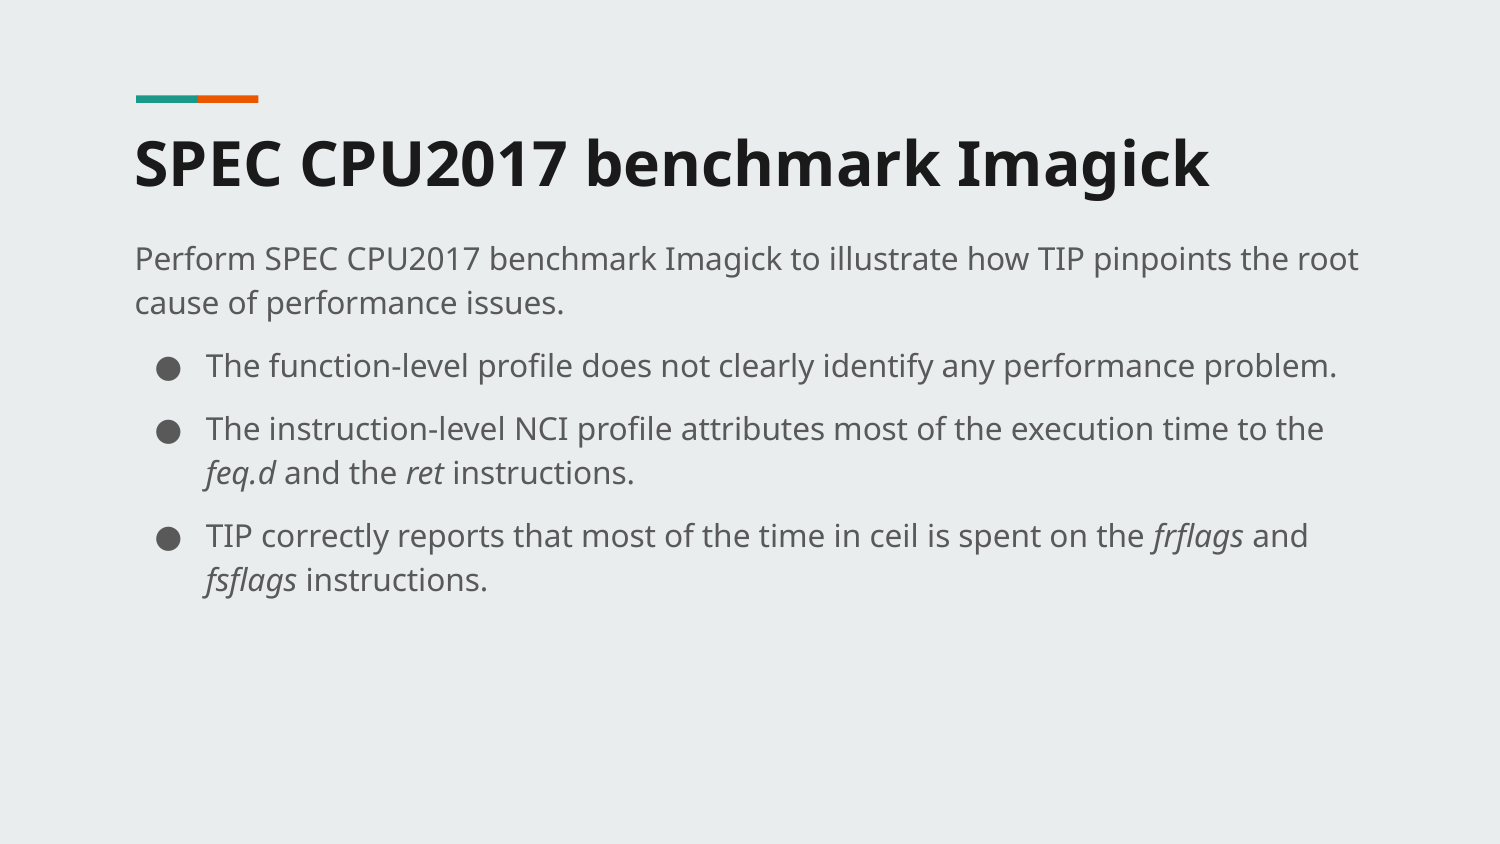

SPEC CPU2017 benchmark Imagick
Perform SPEC CPU2017 benchmark Imagick to illustrate how TIP pinpoints the root cause of performance issues.
The function-level profile does not clearly identify any performance problem.
The instruction-level NCI profile attributes most of the execution time to the feq.d and the ret instructions.
TIP correctly reports that most of the time in ceil is spent on the frflags and fsflags instructions.